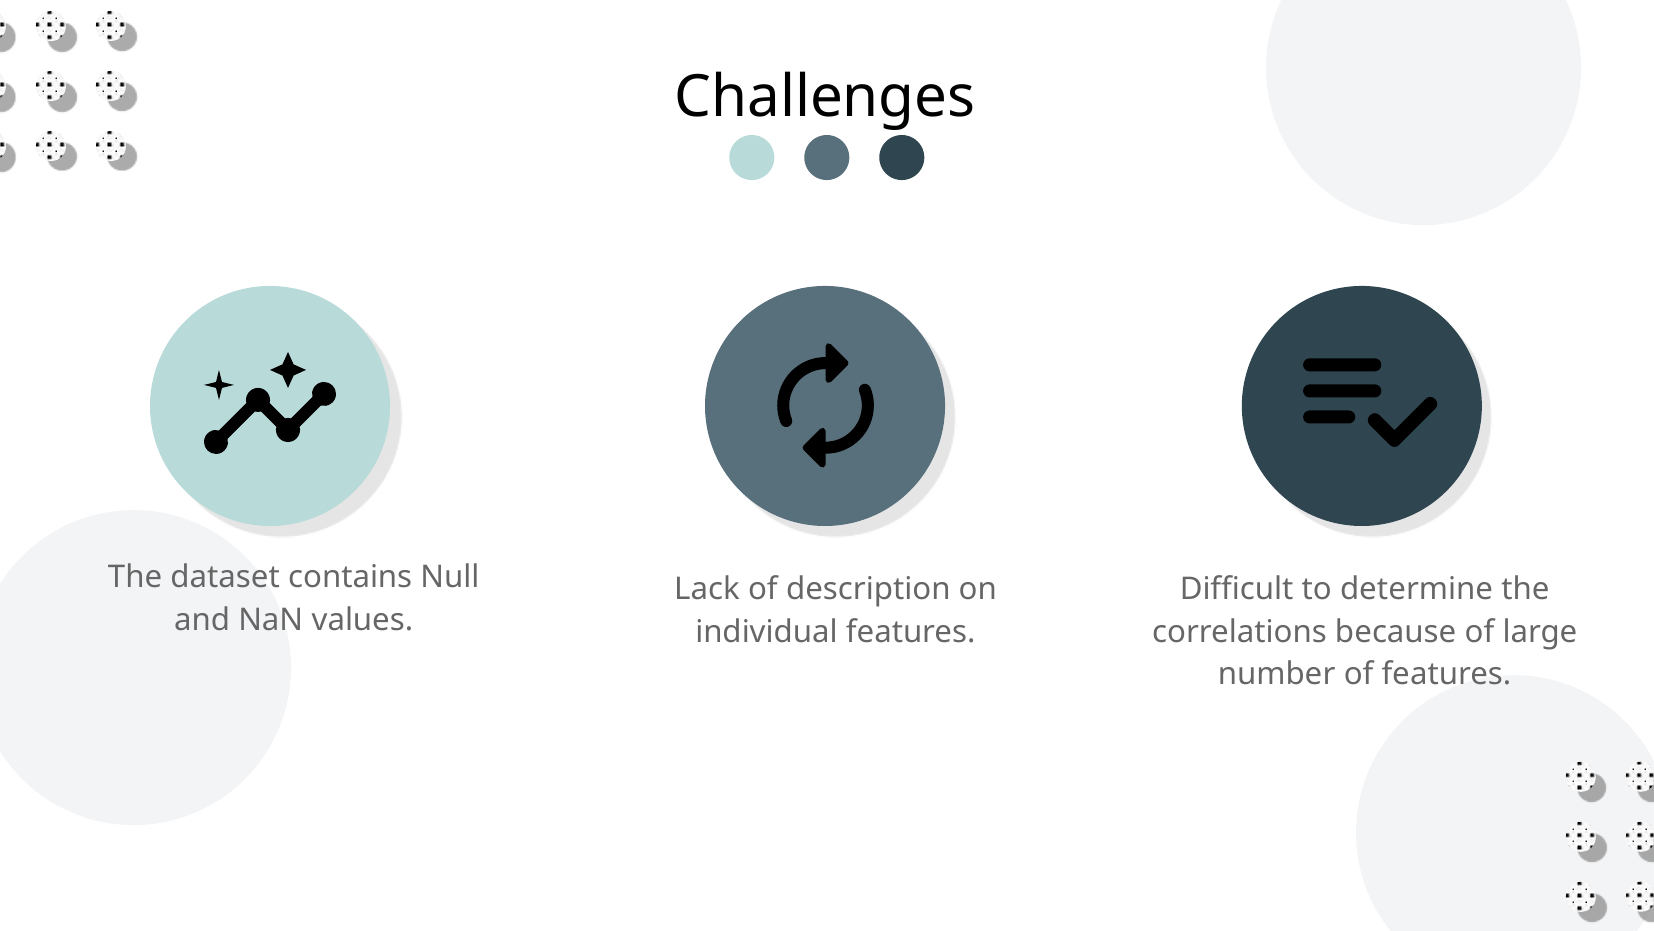

Challenges
The dataset contains Null and NaN values.
Lack of description on individual features.
Difficult to determine the correlations because of large number of features.